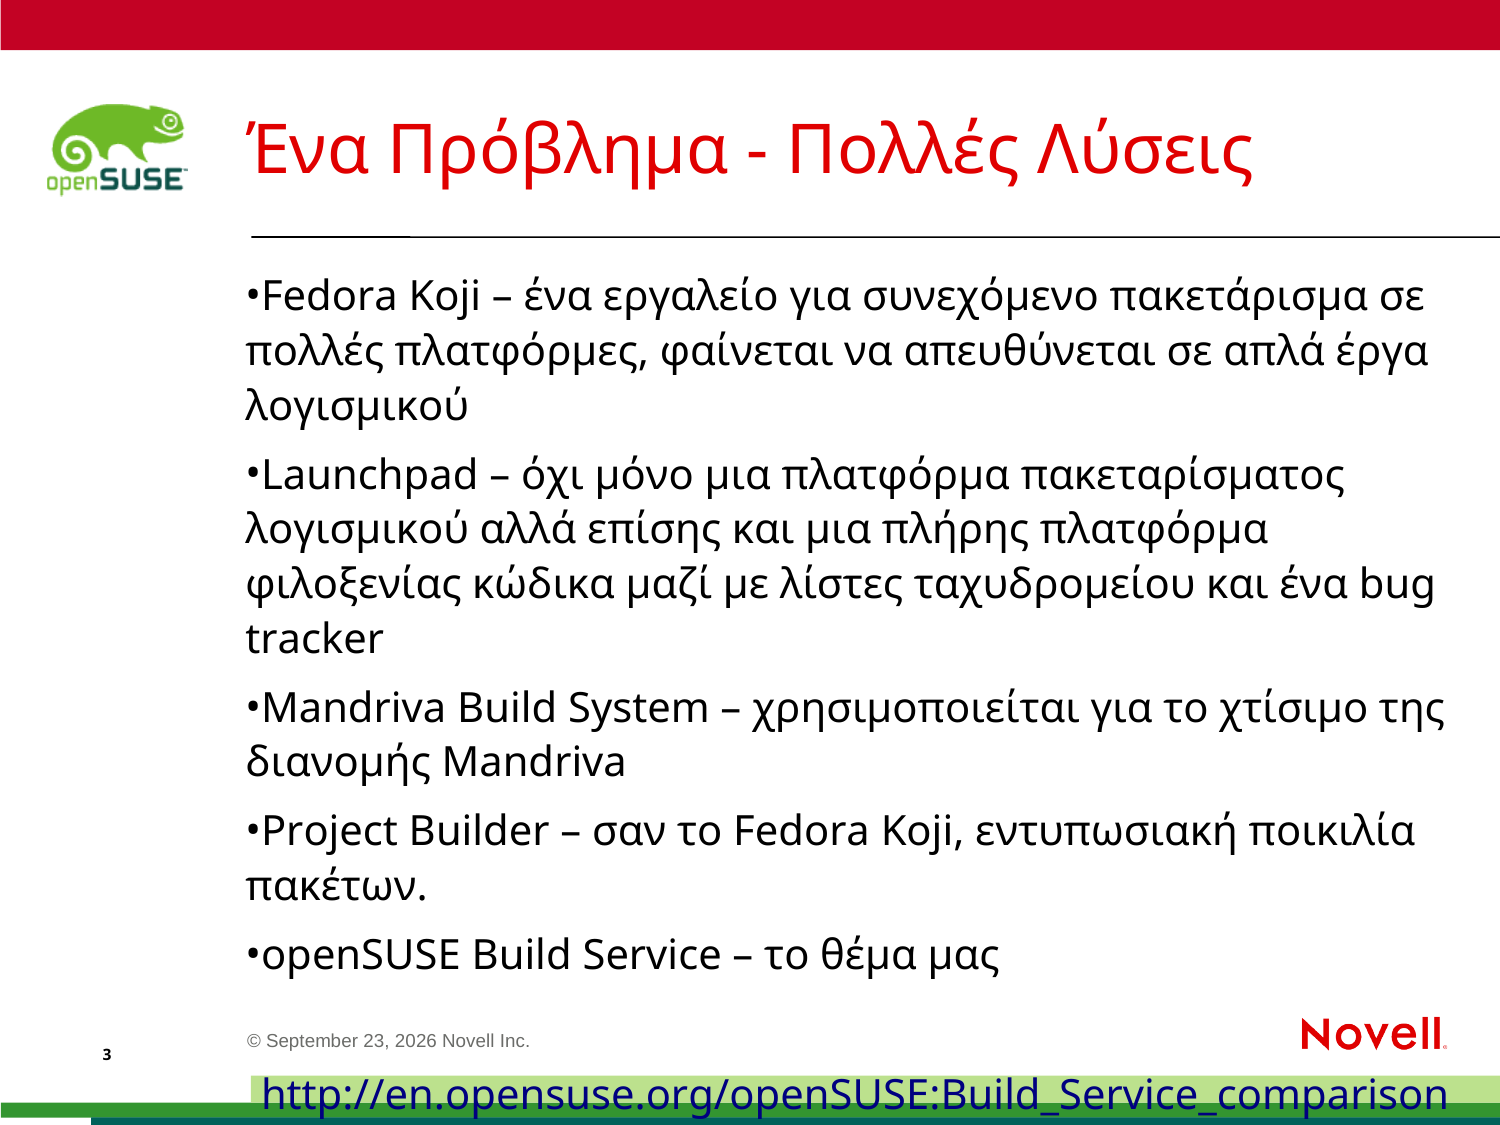

# Ένα Πρόβλημα - Πολλές Λύσεις
Fedora Koji – ένα εργαλείο για συνεχόμενο πακετάρισμα σε πολλές πλατφόρμες, φαίνεται να απευθύνεται σε απλά έργα λογισμικού
Launchpad – όχι μόνο μια πλατφόρμα πακεταρίσματος λογισμικού αλλά επίσης και μια πλήρης πλατφόρμα φιλοξενίας κώδικα μαζί με λίστες ταχυδρομείου και ένα bug tracker
Mandriva Build System – χρησιμοποιείται για το χτίσιμο της διανομής Mandriva
Project Builder – σαν το Fedora Koji, εντυπωσιακή ποικιλία πακέτων.
openSUSE Build Service – το θέμα μας
http://en.opensuse.org/openSUSE:Build_Service_comparison